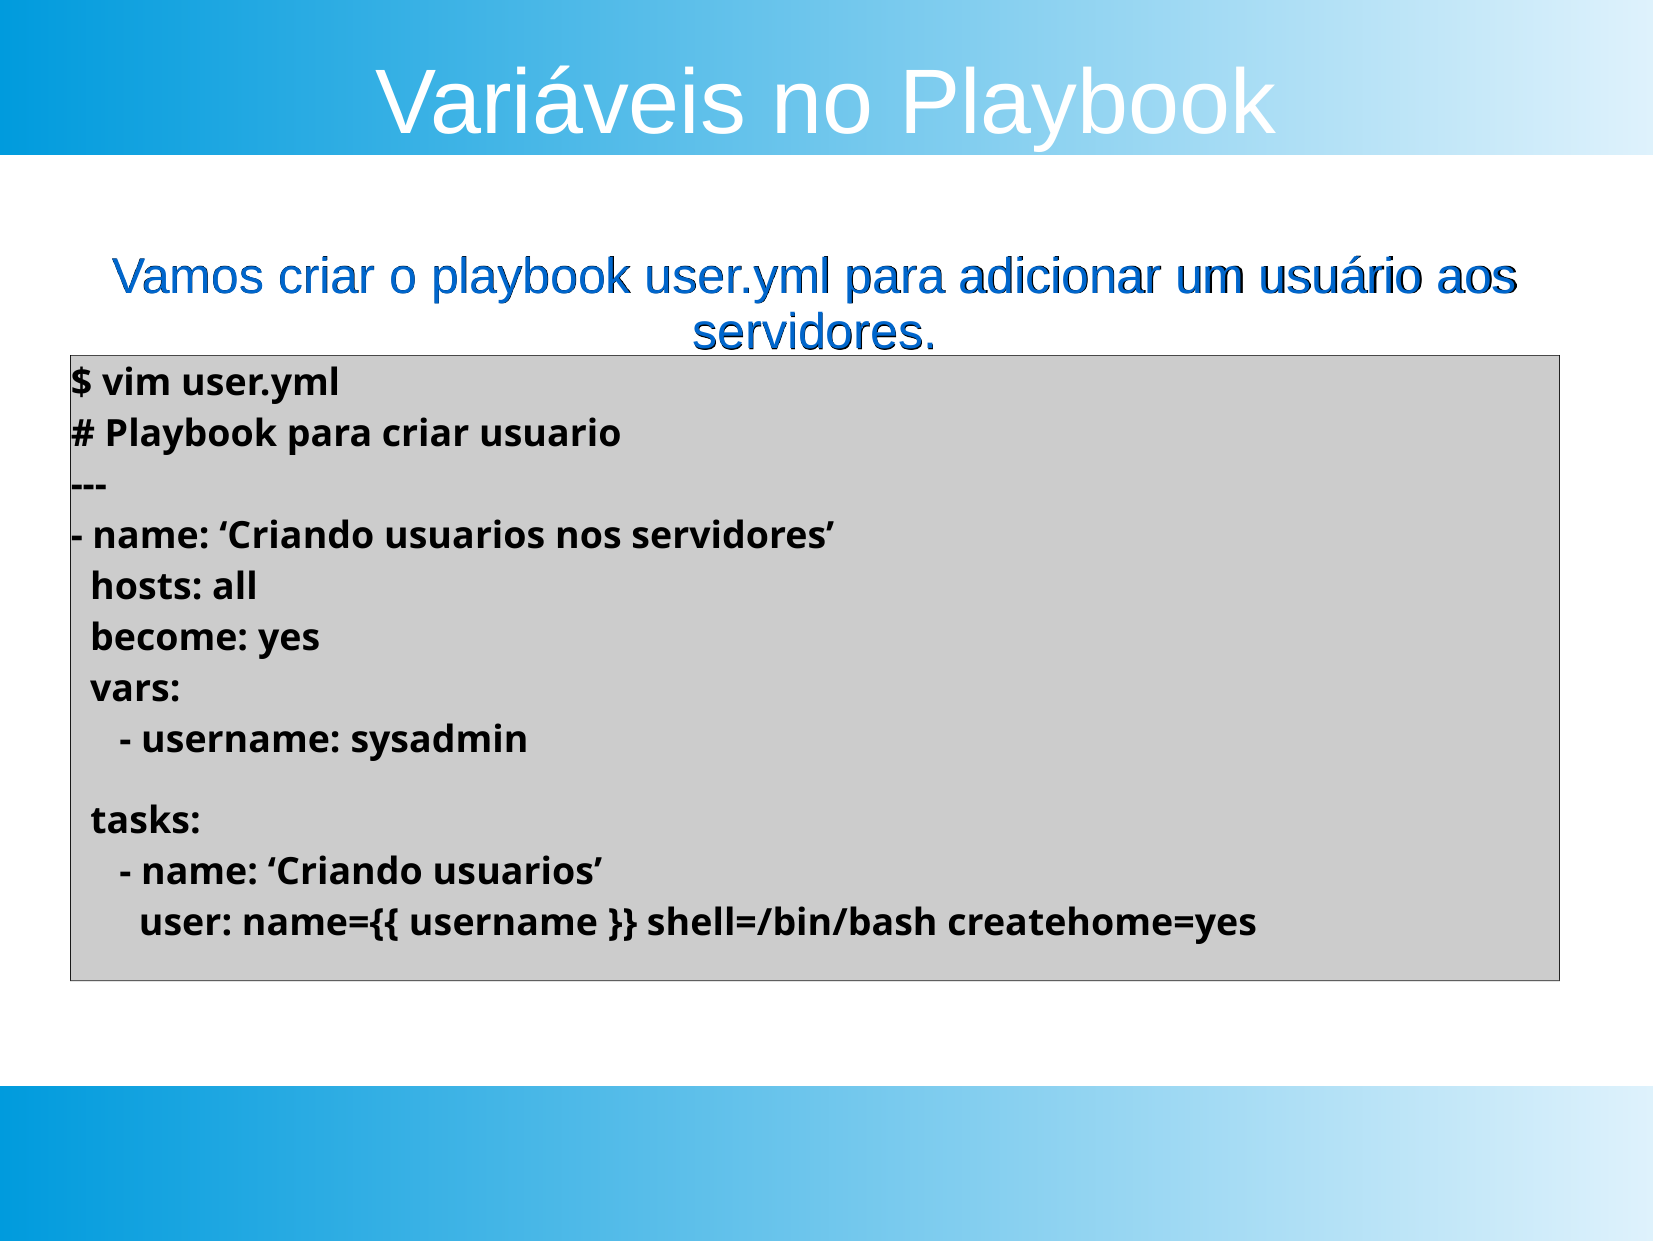

# Variáveis no Playbook
Vamos criar o playbook user.yml para adicionar um usuário aos servidores.
$ vim user.yml
# Playbook para criar usuario
---
- name: ‘Criando usuarios nos servidores’
 hosts: all
 become: yes
 vars:
 - username: sysadmin
 tasks:
 - name: ‘Criando usuarios’
 user: name={{ username }} shell=/bin/bash createhome=yes